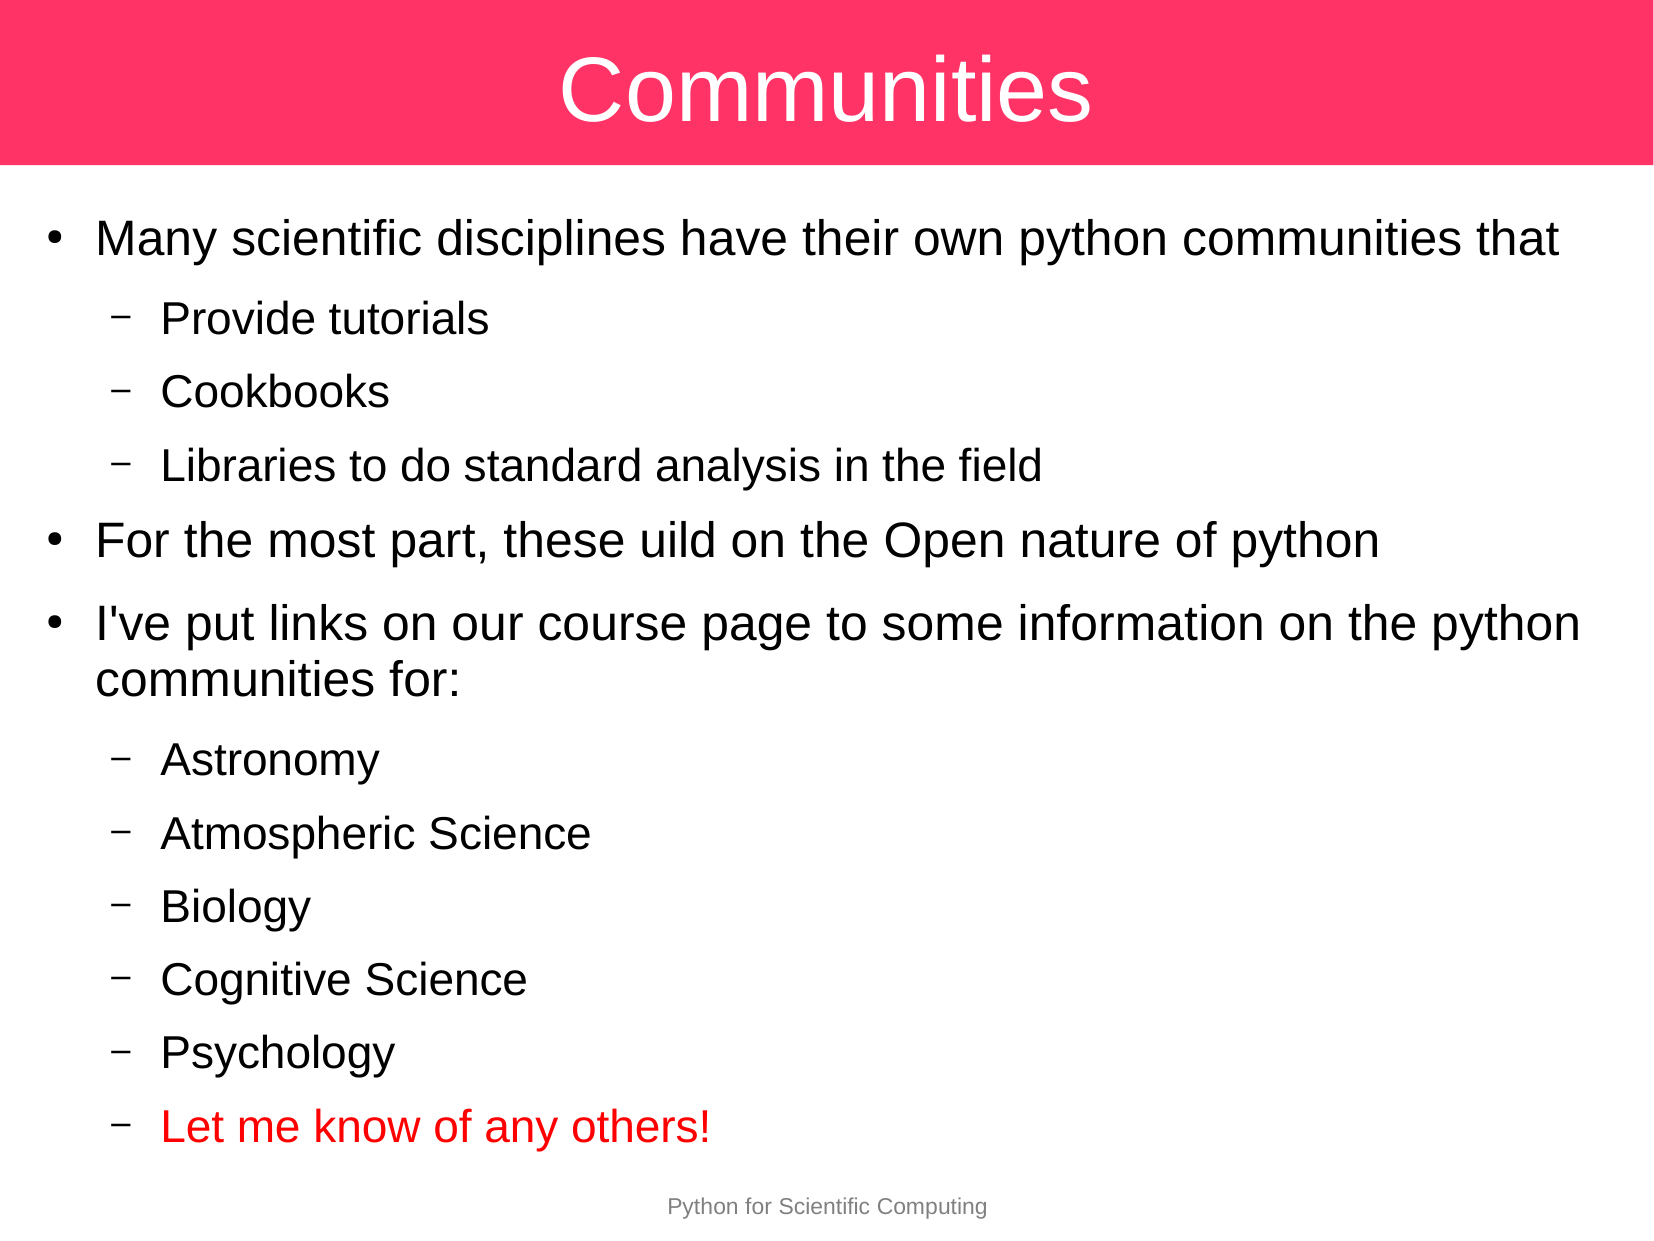

# Communities
Many scientific disciplines have their own python communities that
Provide tutorials
Cookbooks
Libraries to do standard analysis in the field
For the most part, these uild on the Open nature of python
I've put links on our course page to some information on the python communities for:
Astronomy
Atmospheric Science
Biology
Cognitive Science
Psychology
Let me know of any others!